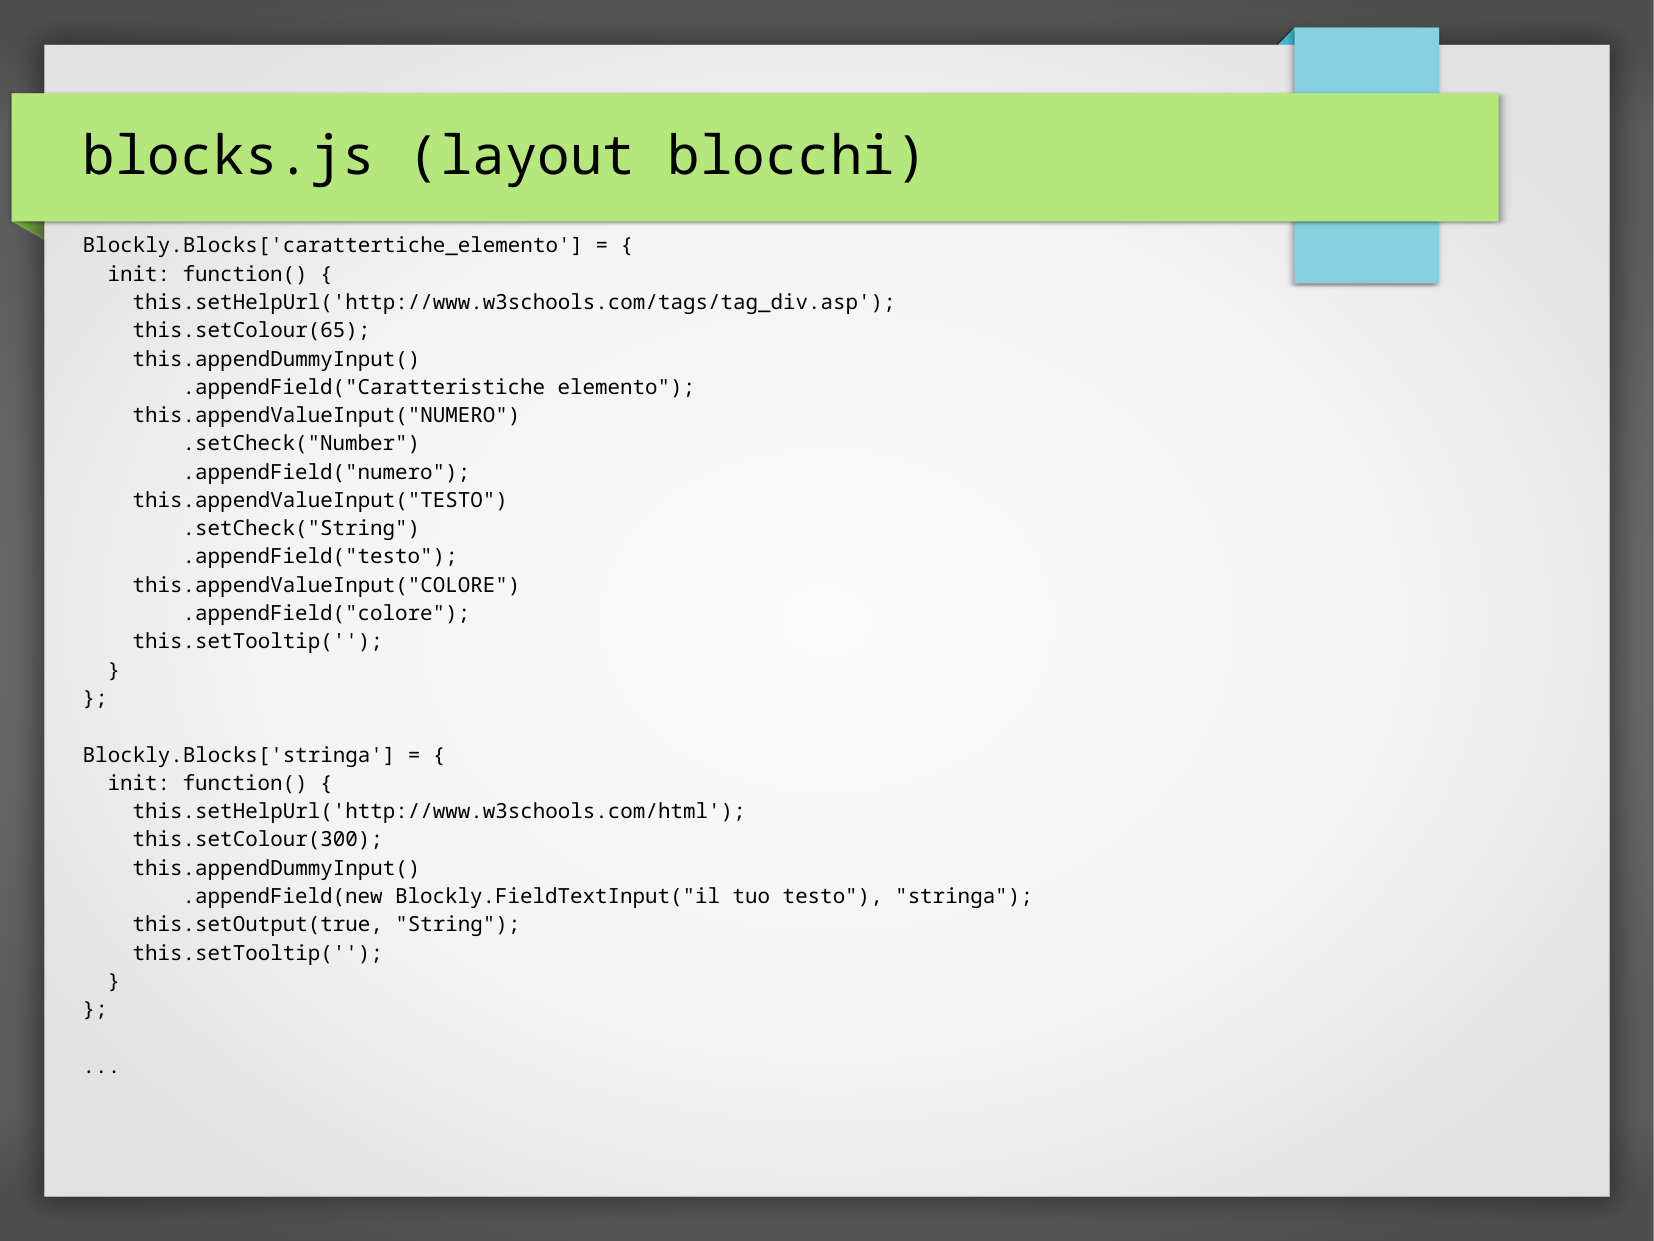

# blocks.js (layout blocchi)
Blockly.Blocks['carattertiche_elemento'] = {
 init: function() {
 this.setHelpUrl('http://www.w3schools.com/tags/tag_div.asp');
 this.setColour(65);
 this.appendDummyInput()
 .appendField("Caratteristiche elemento");
 this.appendValueInput("NUMERO")
 .setCheck("Number")
 .appendField("numero");
 this.appendValueInput("TESTO")
 .setCheck("String")
 .appendField("testo");
 this.appendValueInput("COLORE")
 .appendField("colore");
 this.setTooltip('');
 }
};
Blockly.Blocks['stringa'] = {
 init: function() {
 this.setHelpUrl('http://www.w3schools.com/html');
 this.setColour(300);
 this.appendDummyInput()
 .appendField(new Blockly.FieldTextInput("il tuo testo"), "stringa");
 this.setOutput(true, "String");
 this.setTooltip('');
 }
};
...